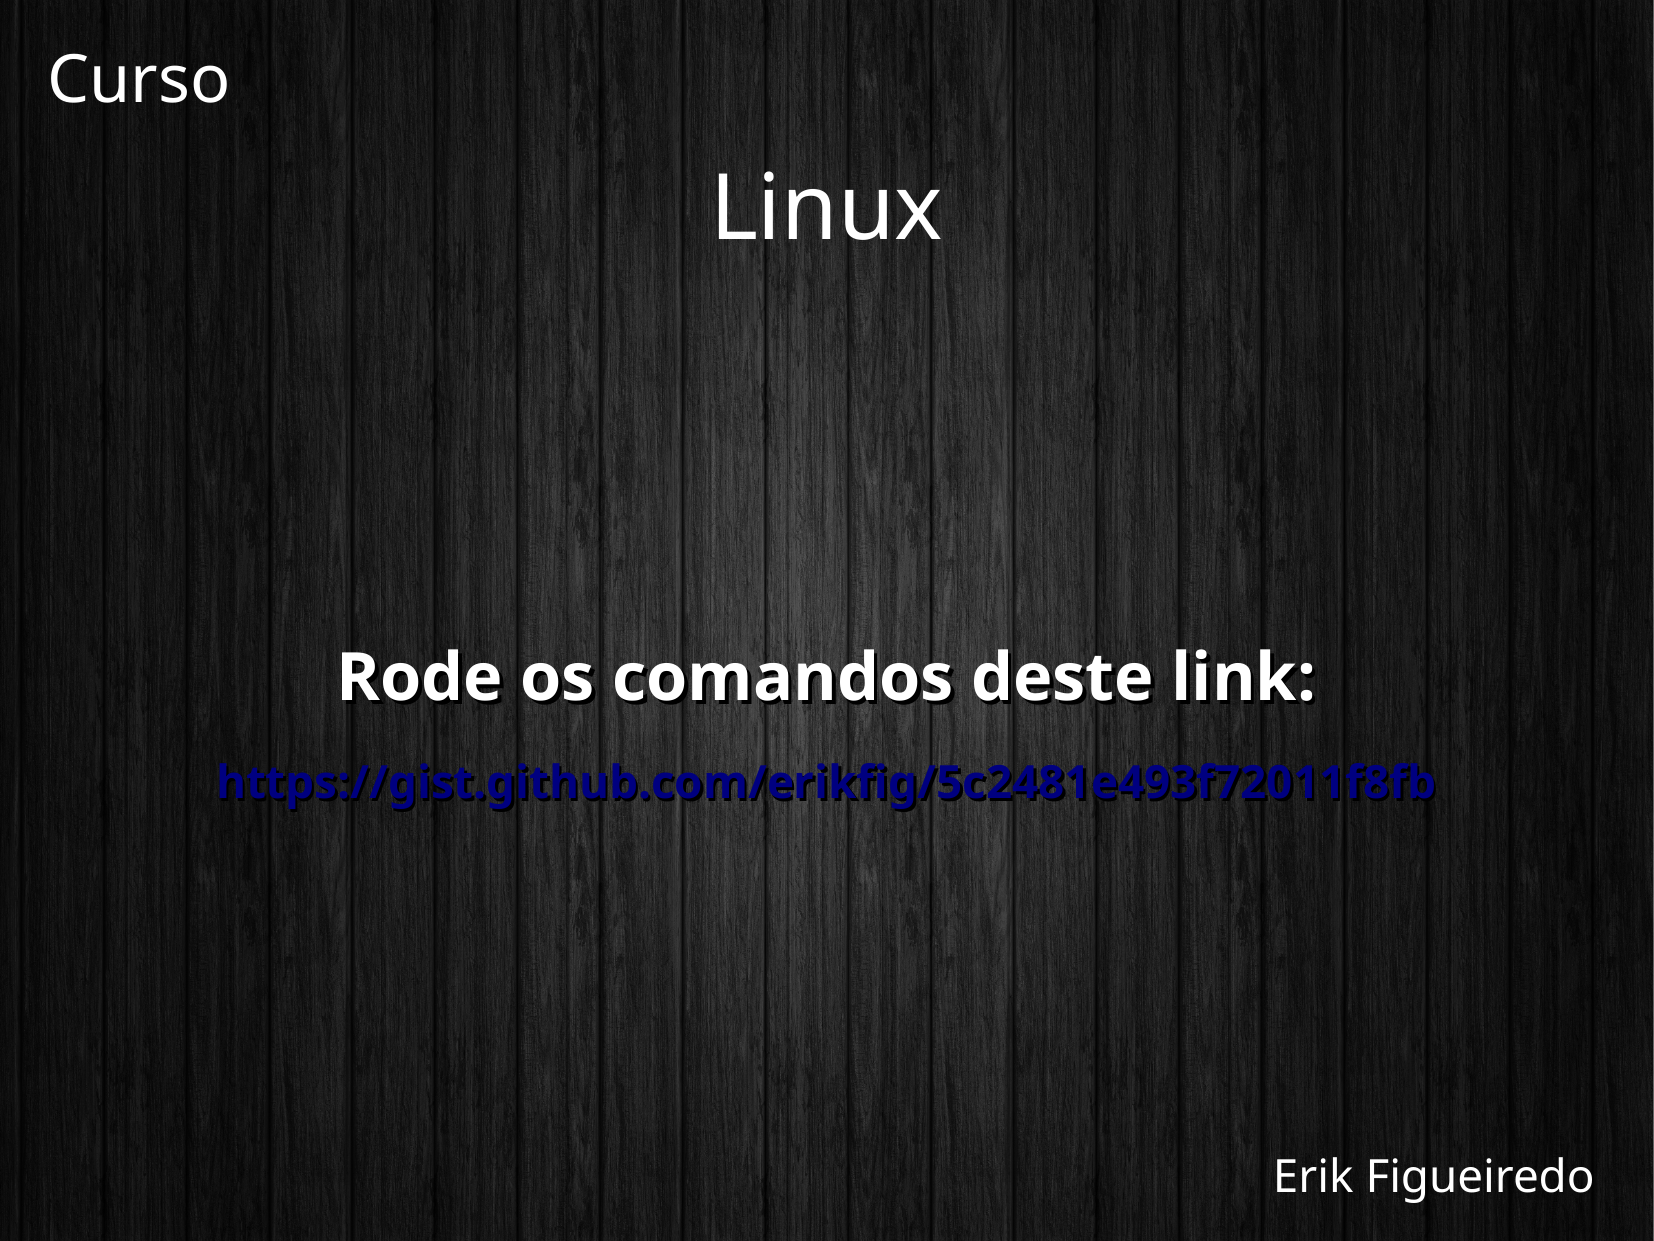

Curso
# Linux
Rode os comandos deste link:
https://gist.github.com/erikfig/5c2481e493f72011f8fb
Erik Figueiredo